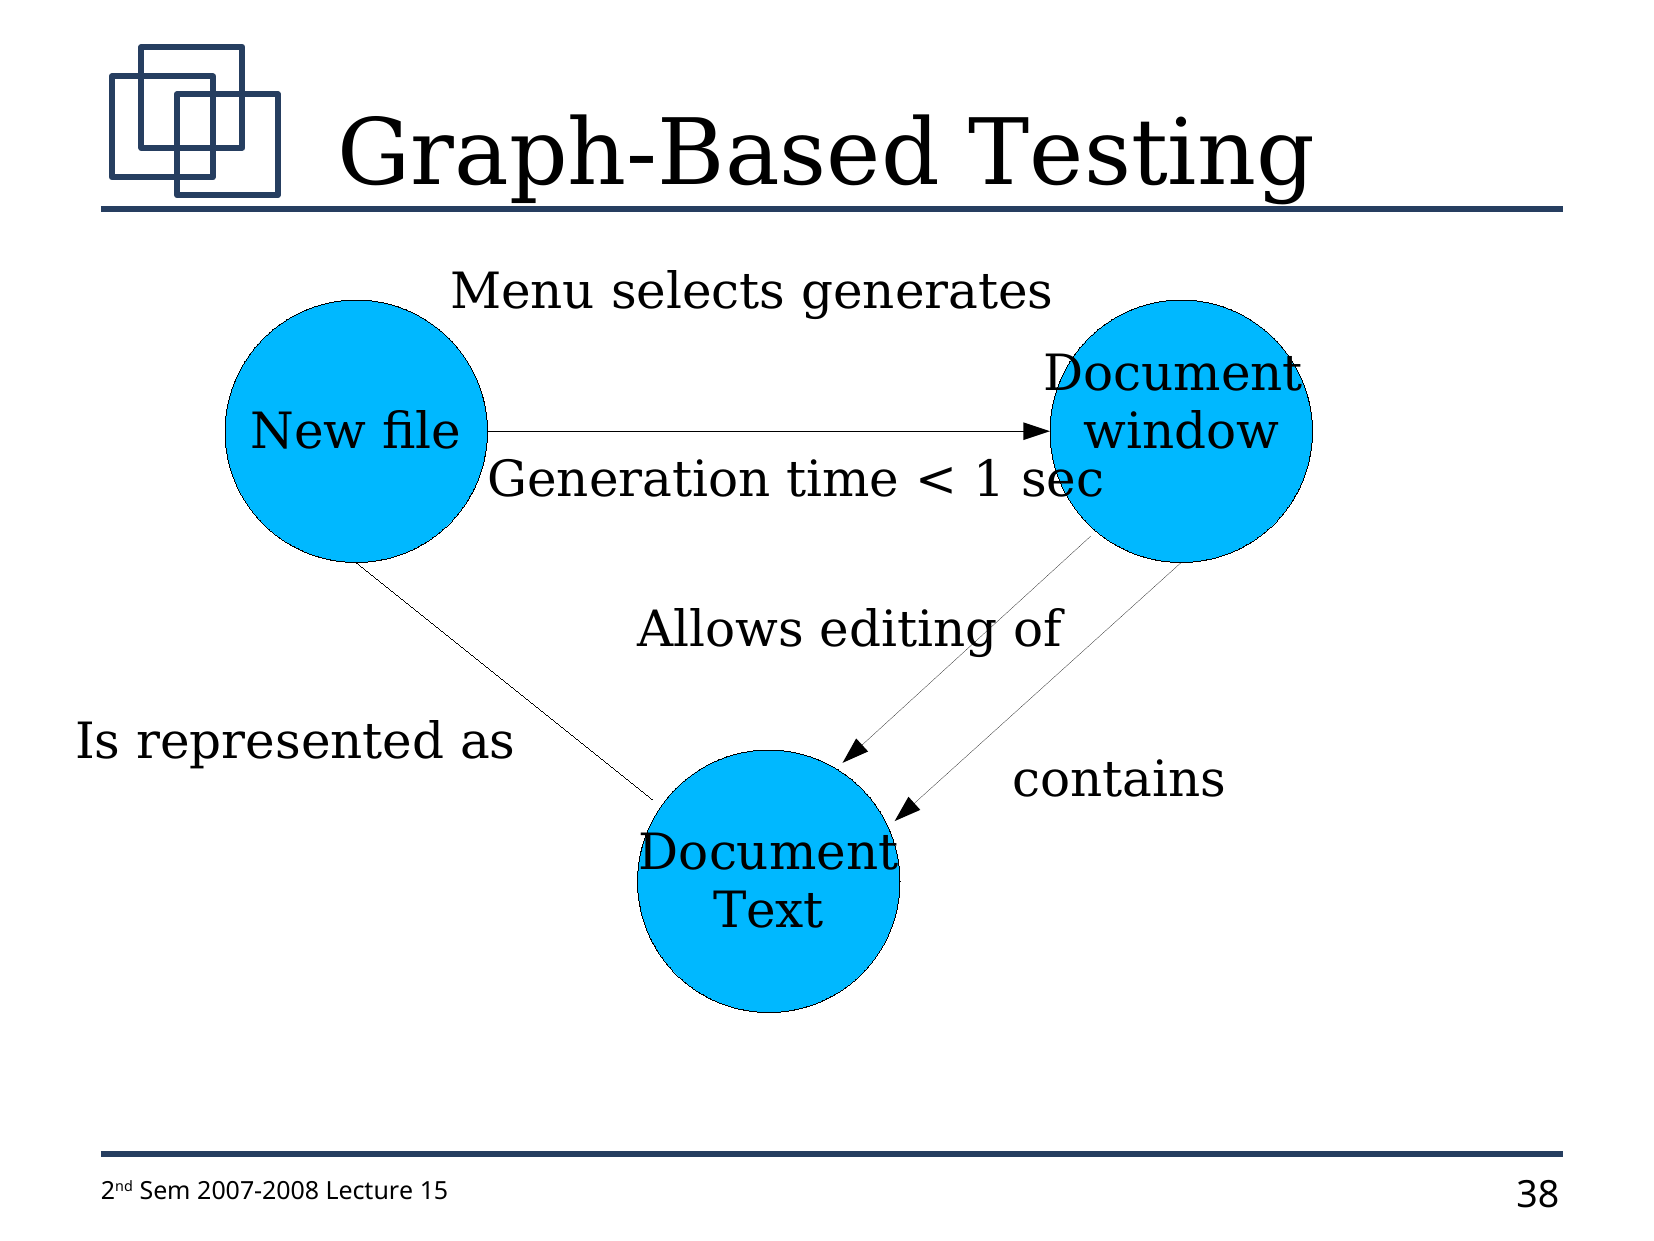

# Graph-Based Testing
Menu selects generates
New file
Document
window
Generation time < 1 sec
Allows editing of
Is represented as
Document
Text
contains